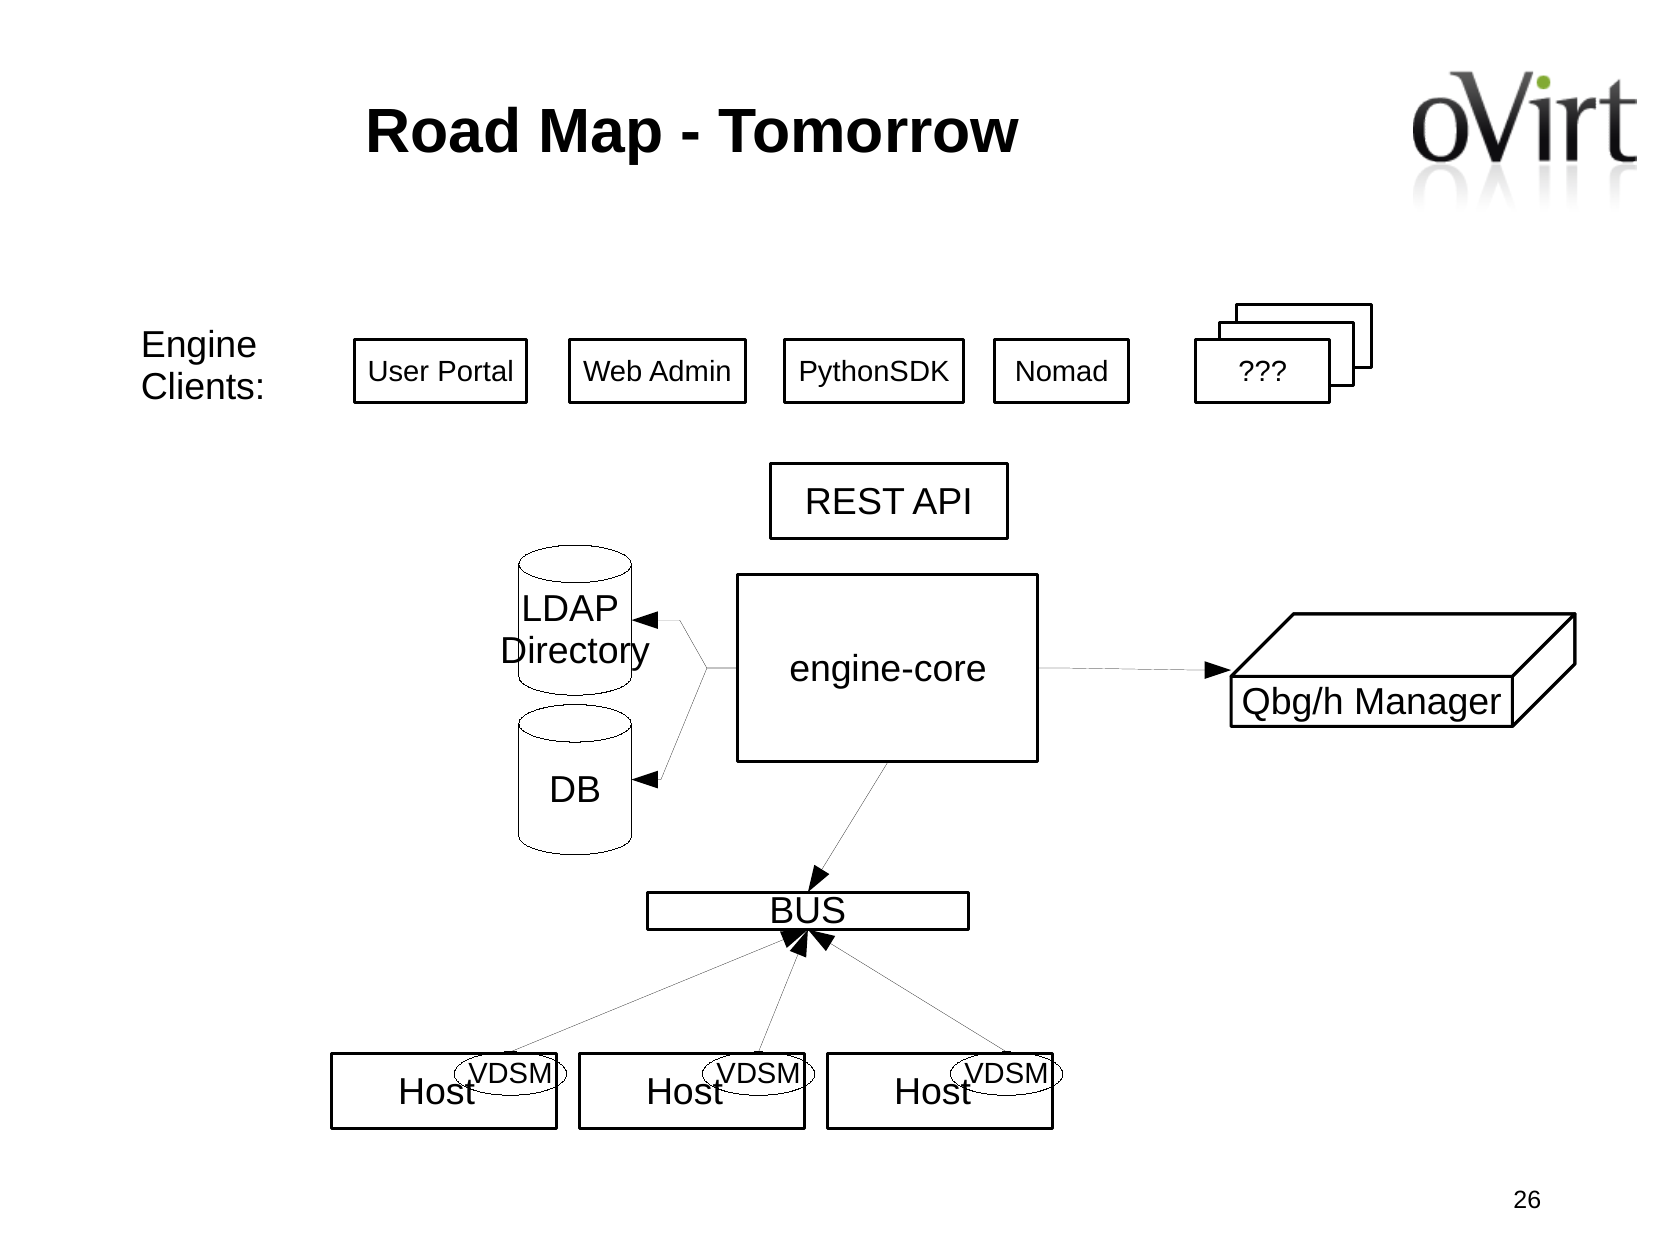

# Road Map - Tomorrow
???
Engine Clients:
???
User Portal
Web Admin
PythonSDK
Nomad
???
REST API
LDAP
Directory
engine-core
Qbg/h Manager
DB
BUS
VDSM
VDSM
VDSM
Host
Host
Host